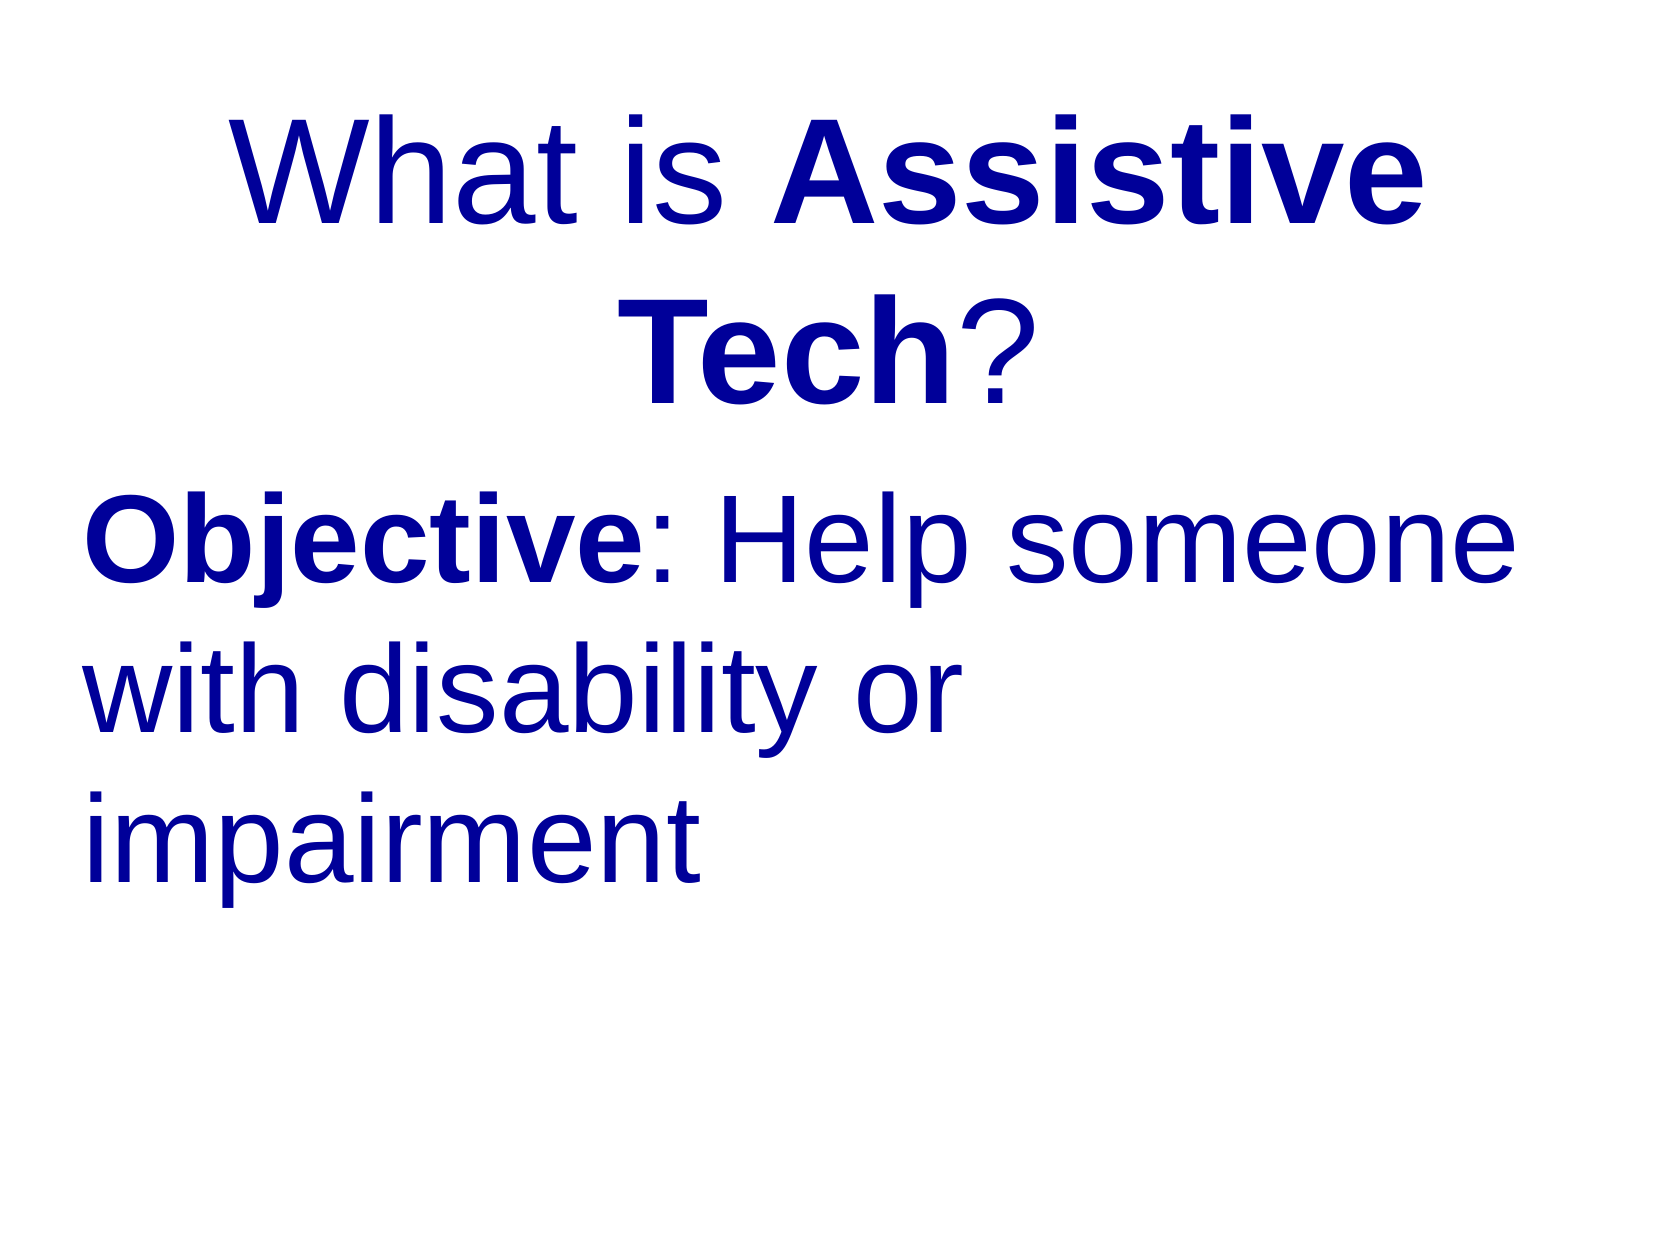

What is Assistive Tech?
Objective: Help someone with disability or impairment